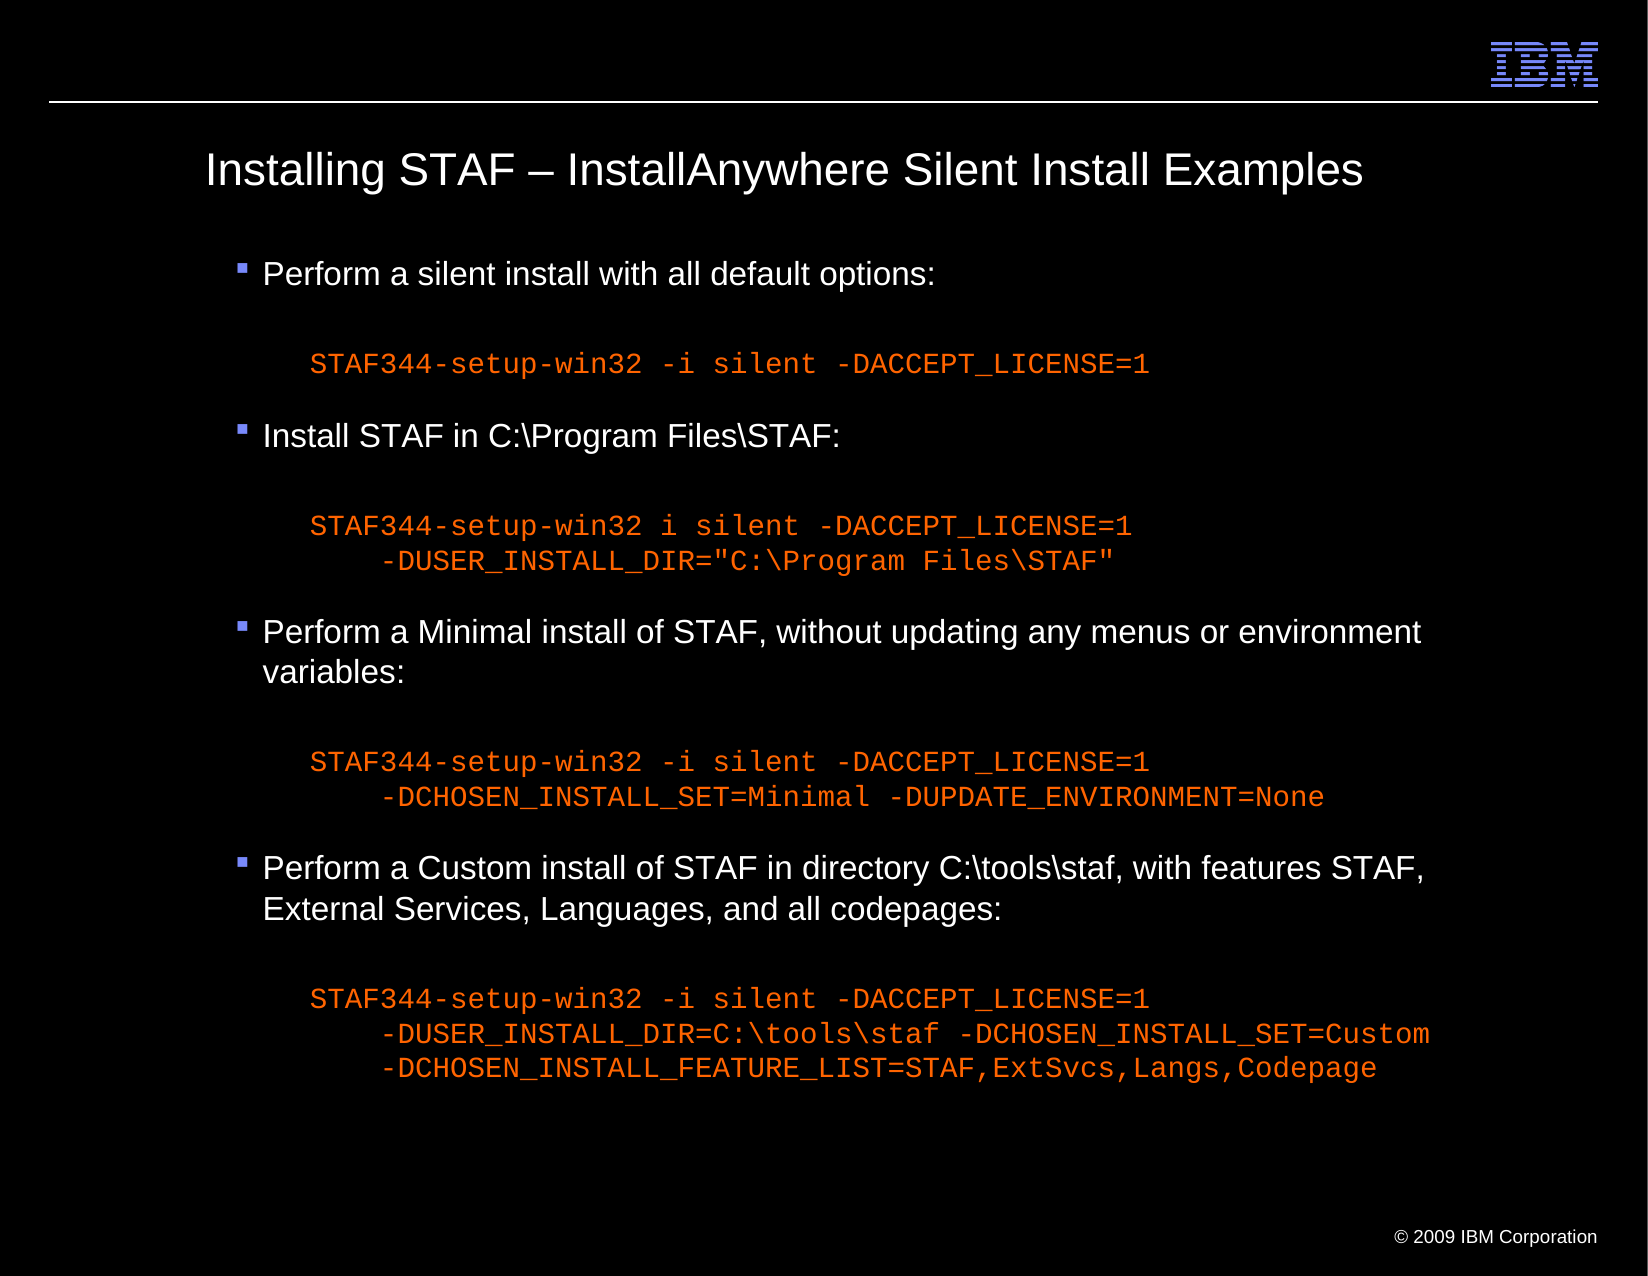

# Installing STAF – InstallAnywhere Silent Install Examples
Perform a silent install with all default options:
STAF344-setup-win32 -i silent -DACCEPT_LICENSE=1
Install STAF in C:\Program Files\STAF:
STAF344-setup-win32 i silent -DACCEPT_LICENSE=1
 -DUSER_INSTALL_DIR="C:\Program Files\STAF"
Perform a Minimal install of STAF, without updating any menus or environment
variables:
STAF344-setup-win32 -i silent -DACCEPT_LICENSE=1
 -DCHOSEN_INSTALL_SET=Minimal -DUPDATE_ENVIRONMENT=None
Perform a Custom install of STAF in directory C:\tools\staf, with features STAF,
External Services, Languages, and all codepages:
STAF344-setup-win32 -i silent -DACCEPT_LICENSE=1
 -DUSER_INSTALL_DIR=C:\tools\staf -DCHOSEN_INSTALL_SET=Custom
 -DCHOSEN_INSTALL_FEATURE_LIST=STAF,ExtSvcs,Langs,Codepage